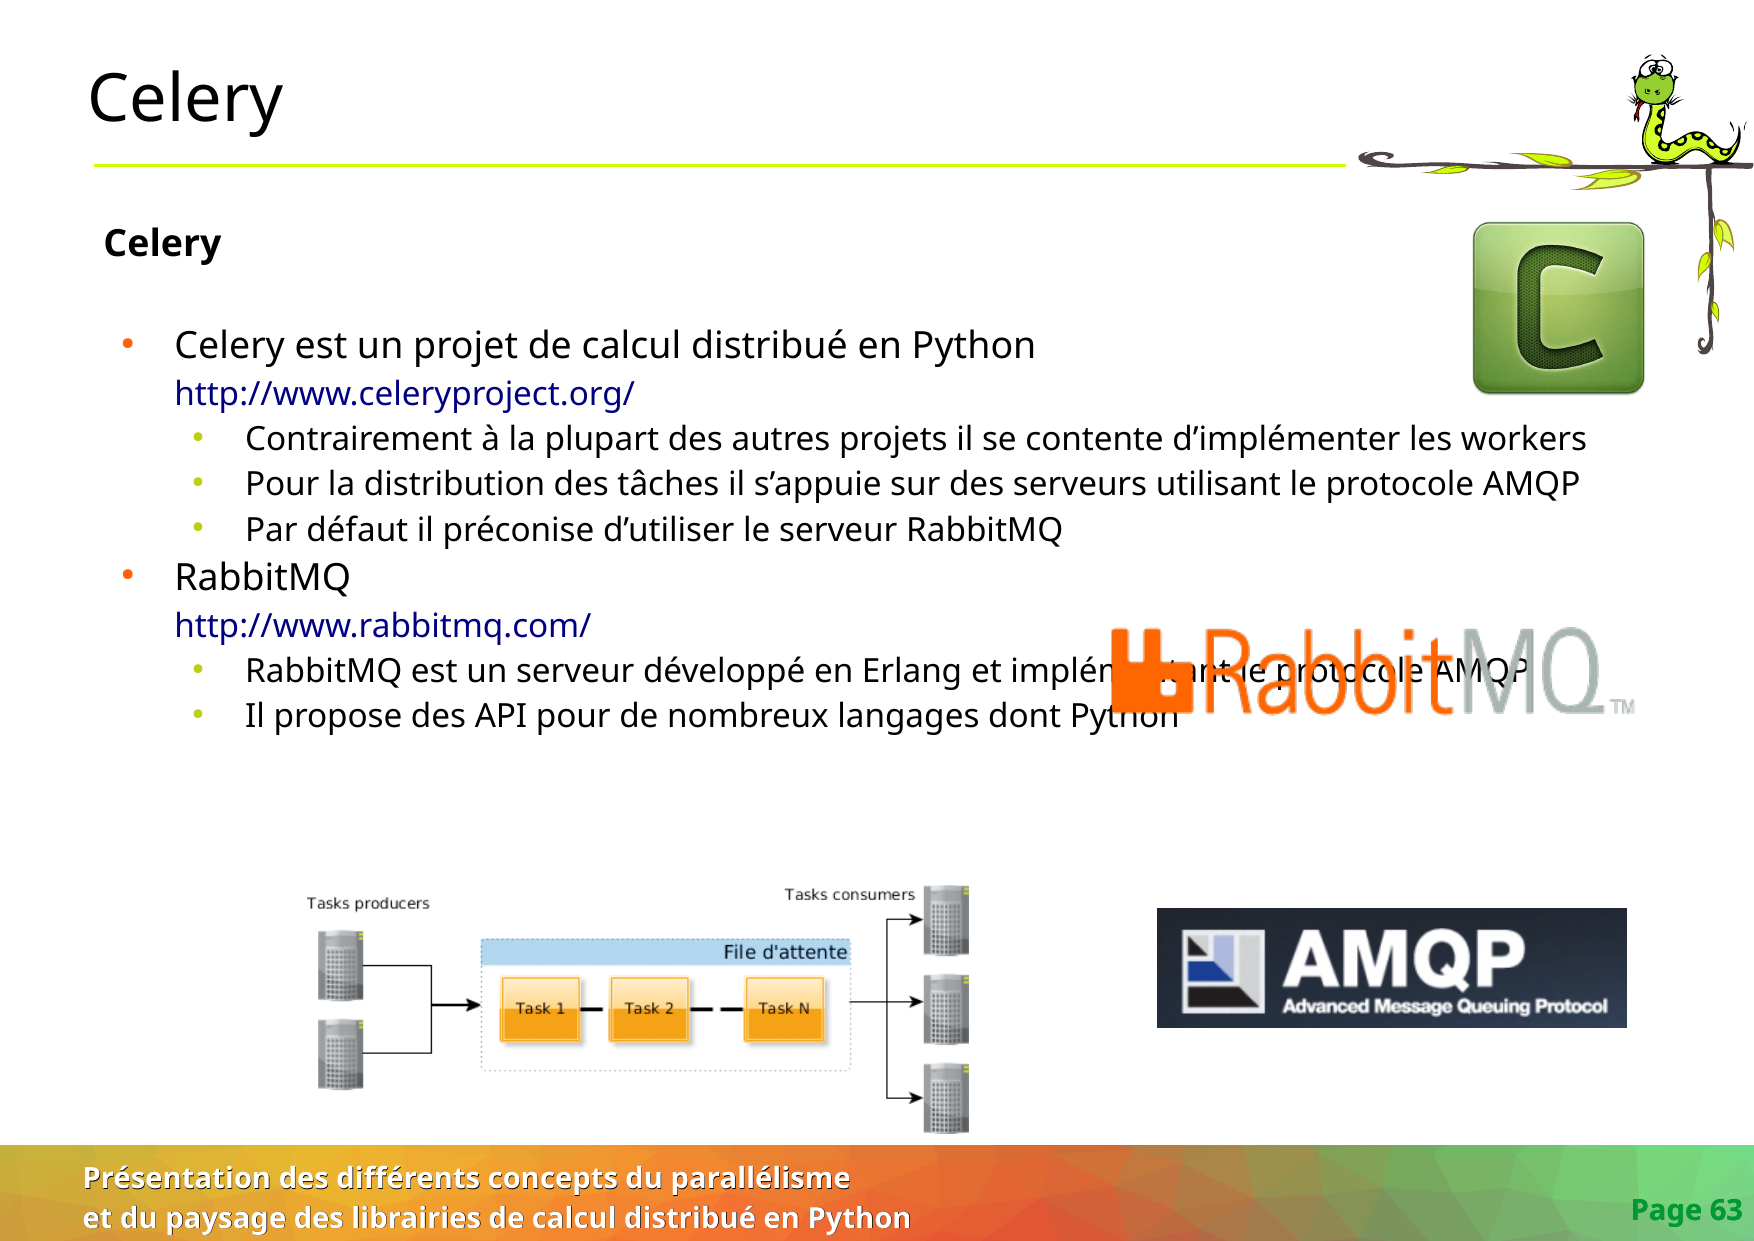

# Celery
Celery
Celery est un projet de calcul distribué en Python
http://www.celeryproject.org/
Contrairement à la plupart des autres projets il se contente d’implémenter les workers
Pour la distribution des tâches il s’appuie sur des serveurs utilisant le protocole AMQP
Par défaut il préconise d’utiliser le serveur RabbitMQ
RabbitMQ
http://www.rabbitmq.com/
RabbitMQ est un serveur développé en Erlang et implémentant le protocole AMQP
Il propose des API pour de nombreux langages dont Python
63